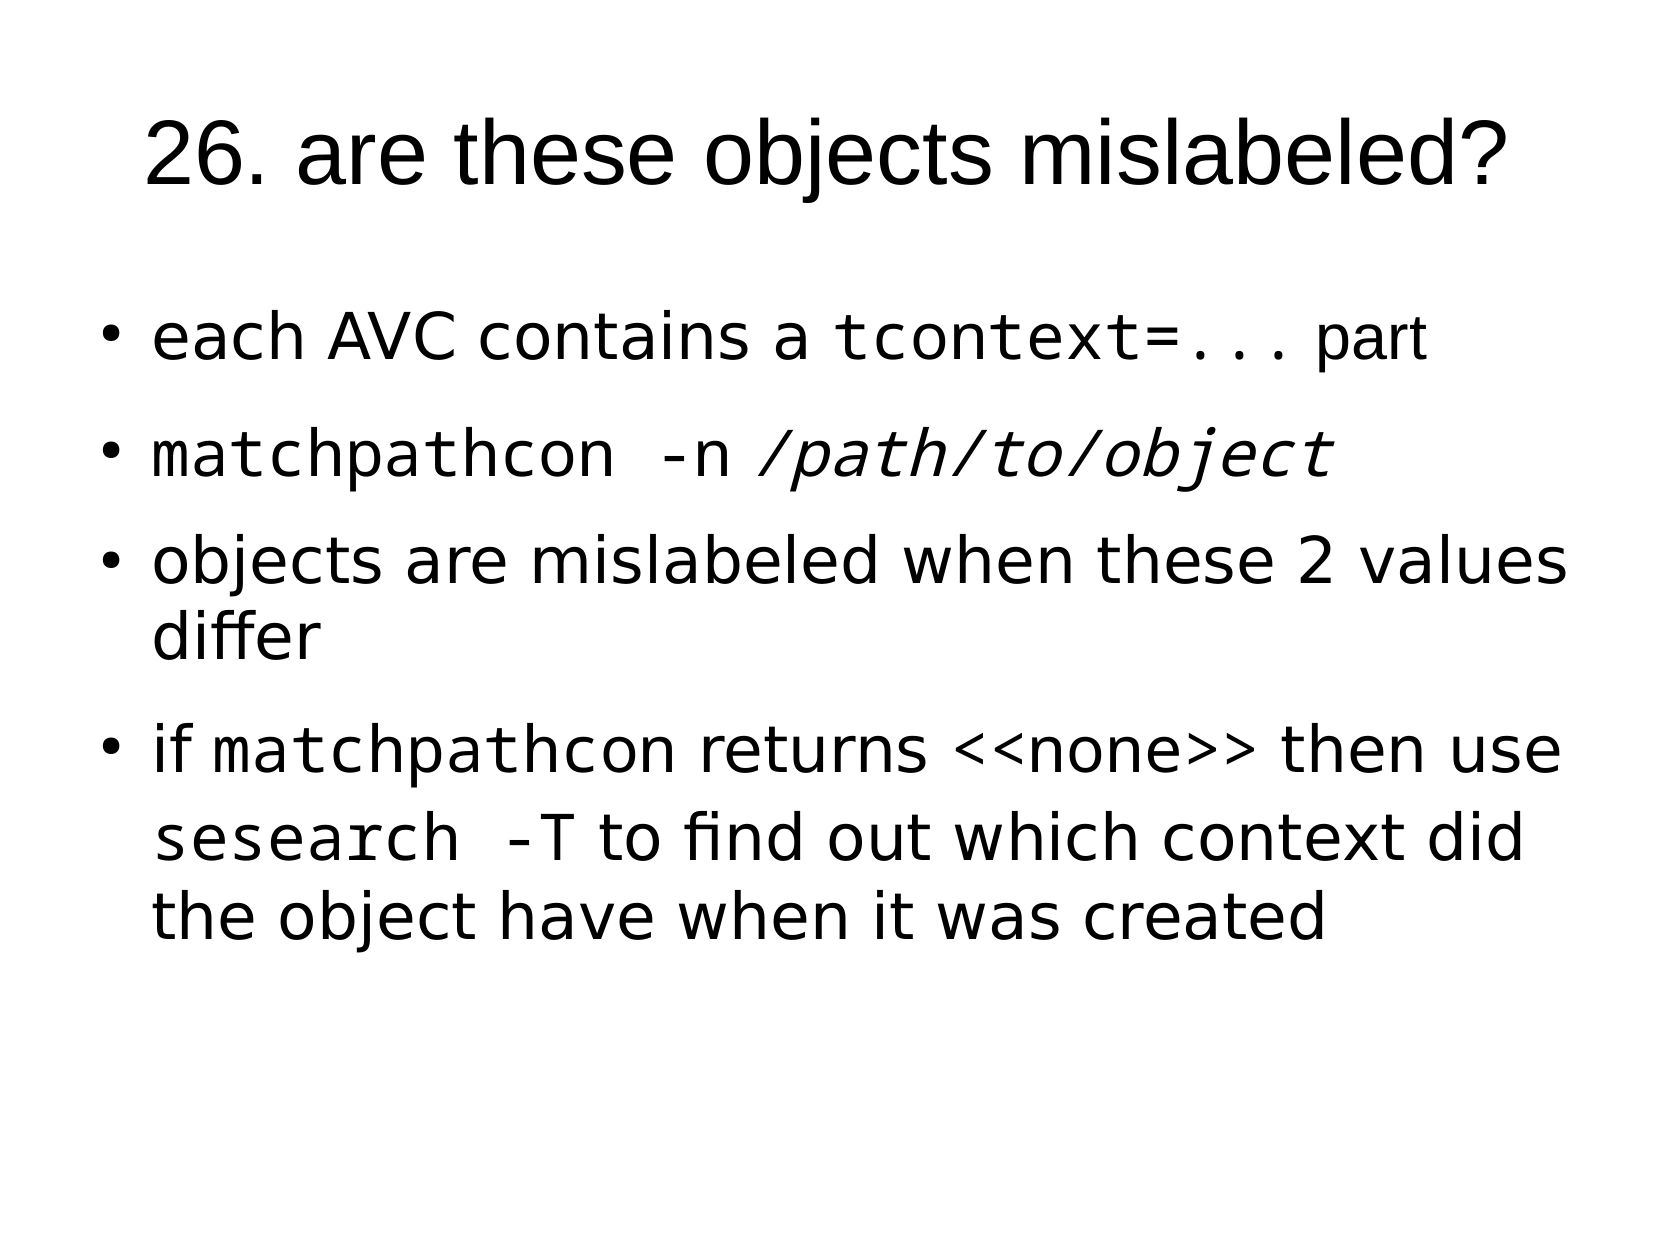

# 26. are these objects mislabeled?
each AVC contains a tcontext=... part
matchpathcon -n /path/to/object
objects are mislabeled when these 2 values differ
if matchpathcon returns <<none>> then use sesearch -T to find out which context did the object have when it was created